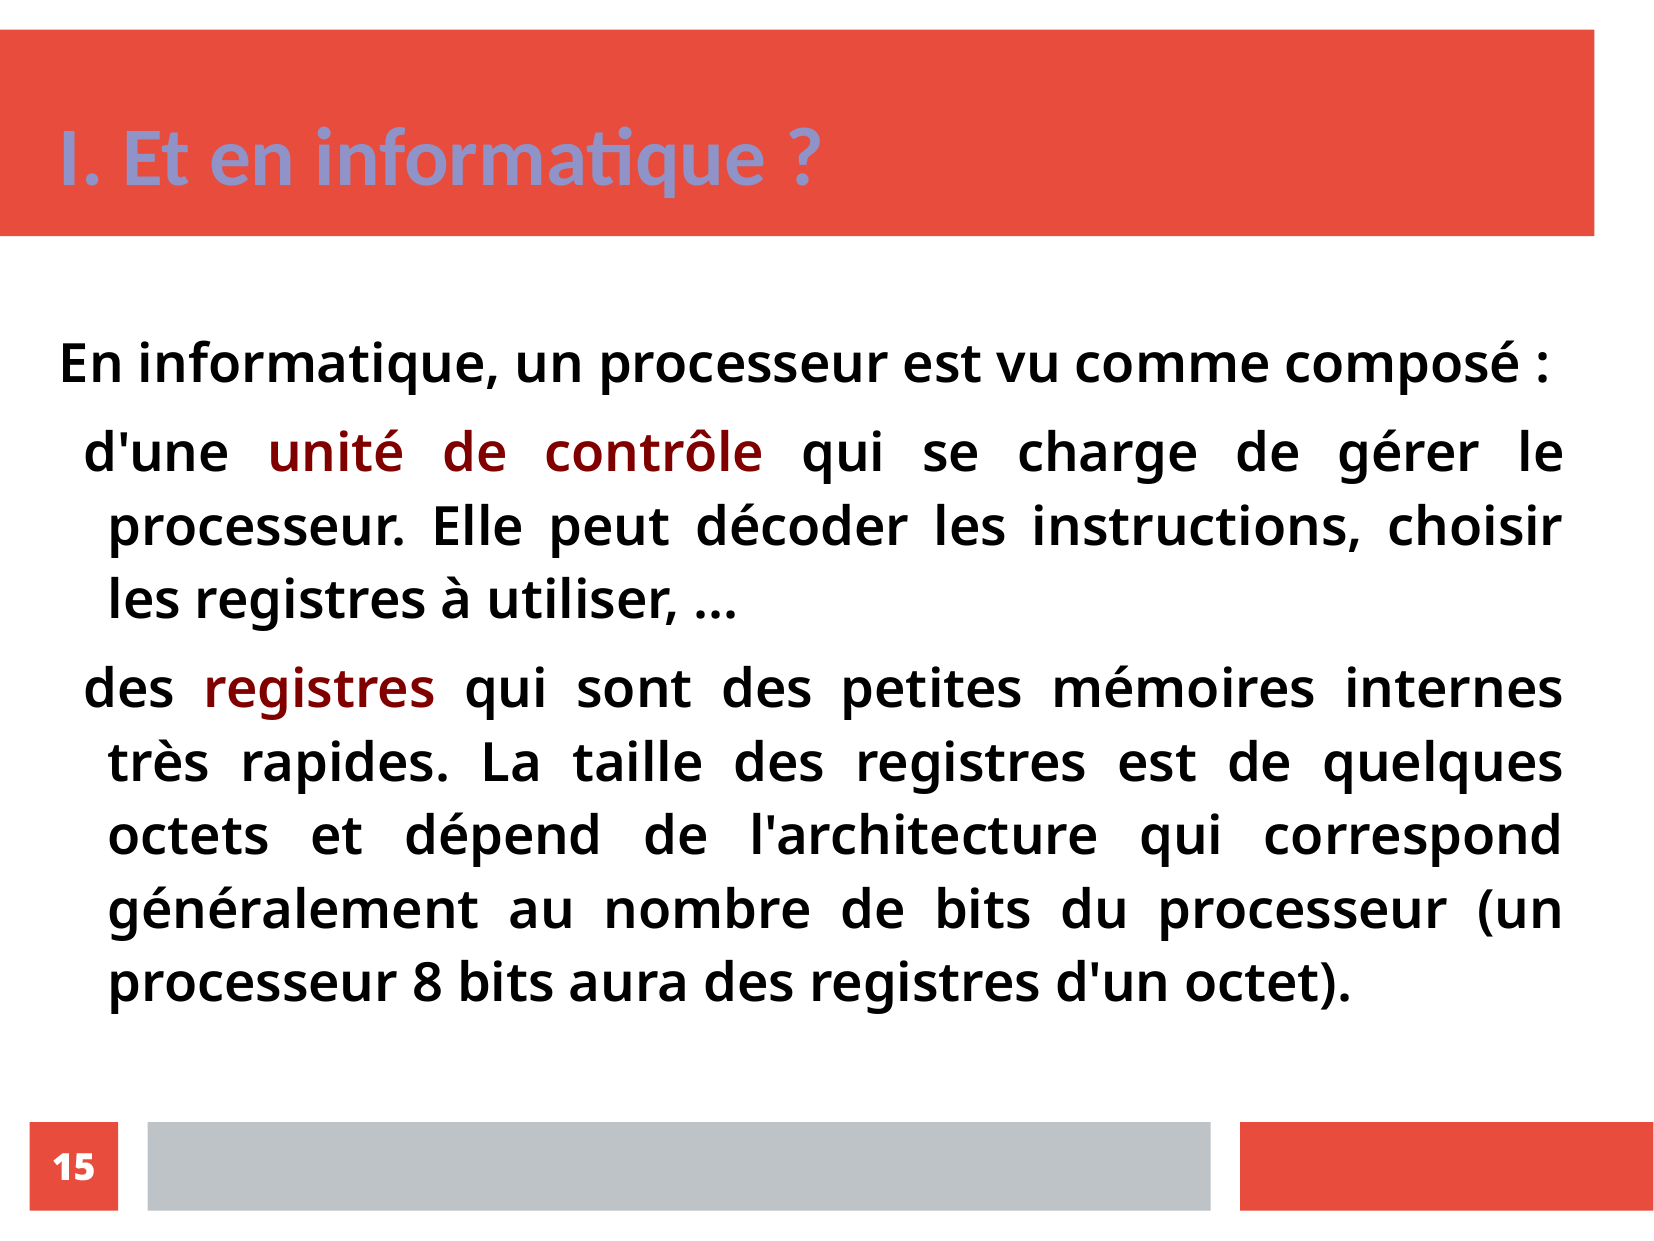

# I. Et en informatique ?
En informatique, un processeur est vu comme composé :
d'une unité de contrôle qui se charge de gérer le processeur. Elle peut décoder les instructions, choisir les registres à utiliser, ...
des registres qui sont des petites mémoires internes très rapides. La taille des registres est de quelques octets et dépend de l'architecture qui correspond généralement au nombre de bits du processeur (un processeur 8 bits aura des registres d'un octet).
15